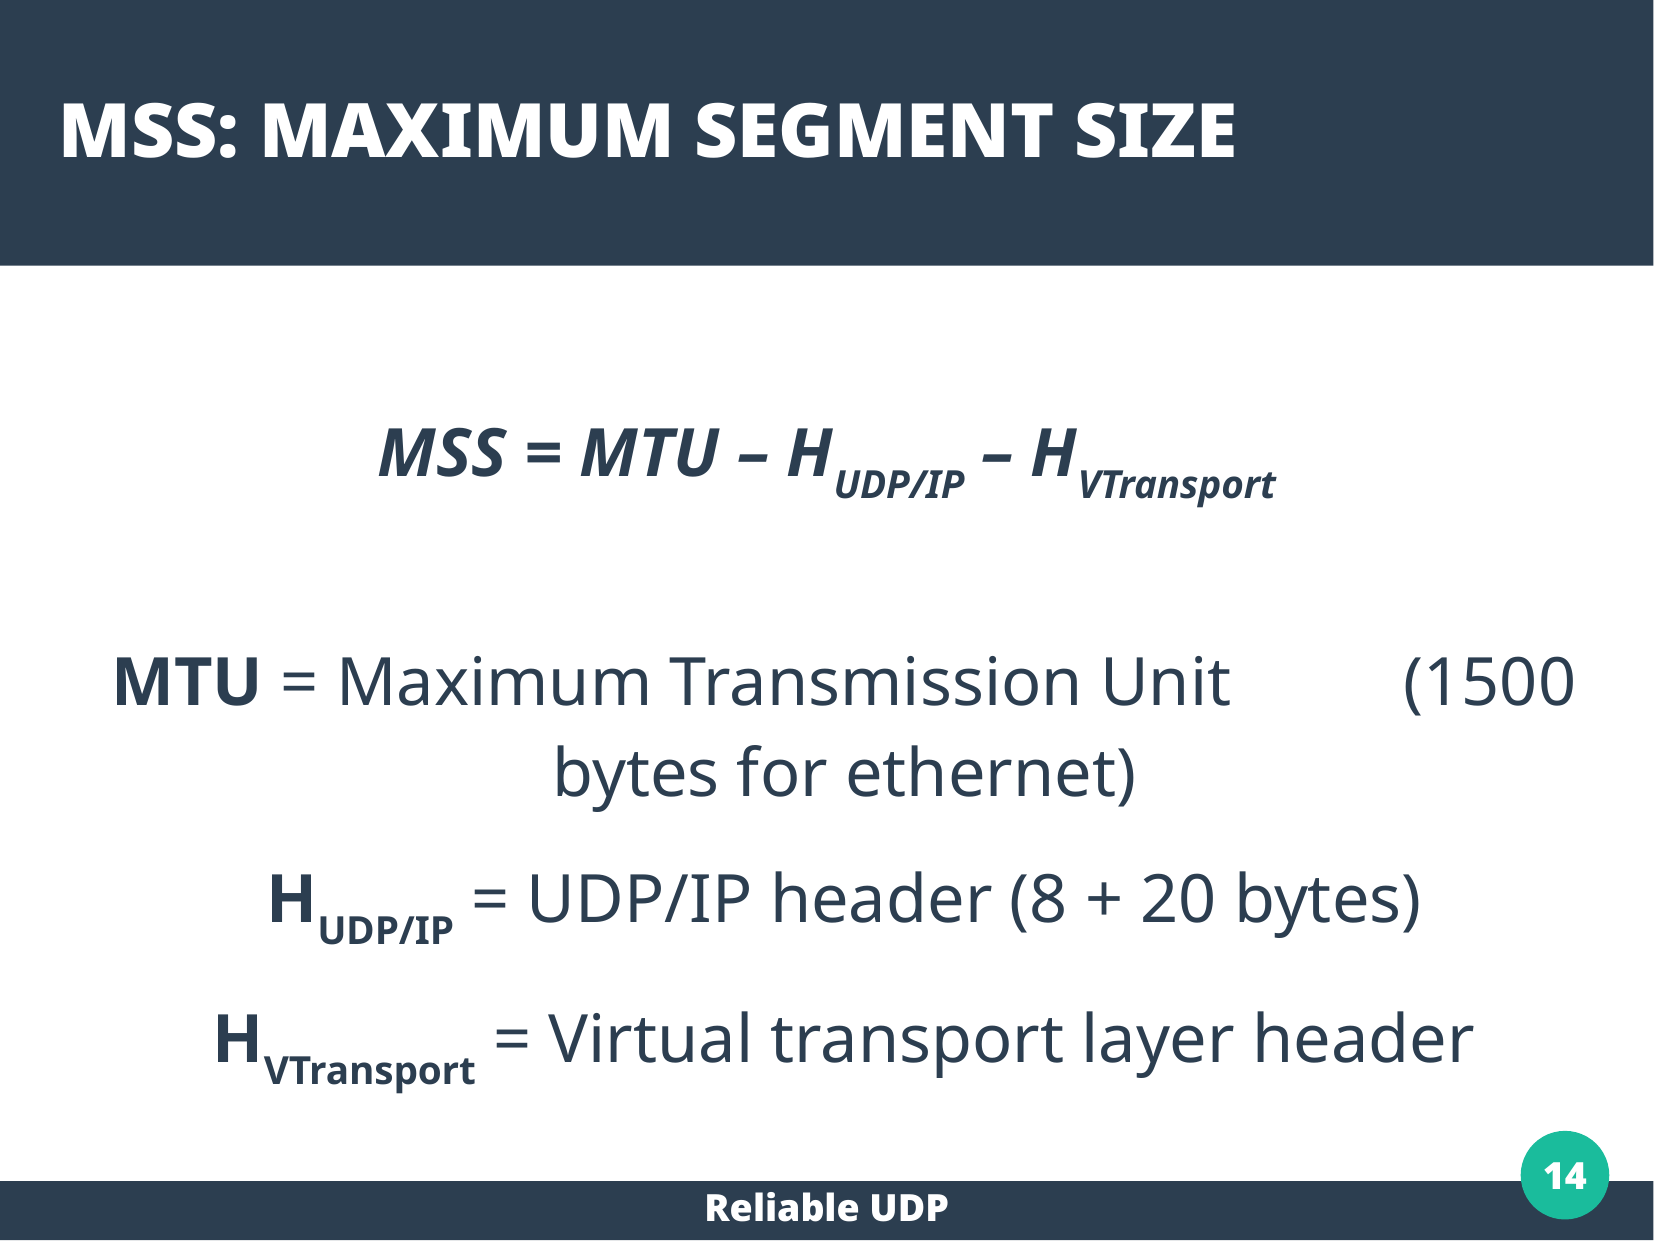

# MSS: MAXIMUM SEGMENT SIZE
MSS = MTU – HUDP/IP – HVTransport
MTU = Maximum Transmission Unit (1500 bytes for ethernet)
HUDP/IP = UDP/IP header (8 + 20 bytes)
HVTransport = Virtual transport layer header
14
Reliable UDP